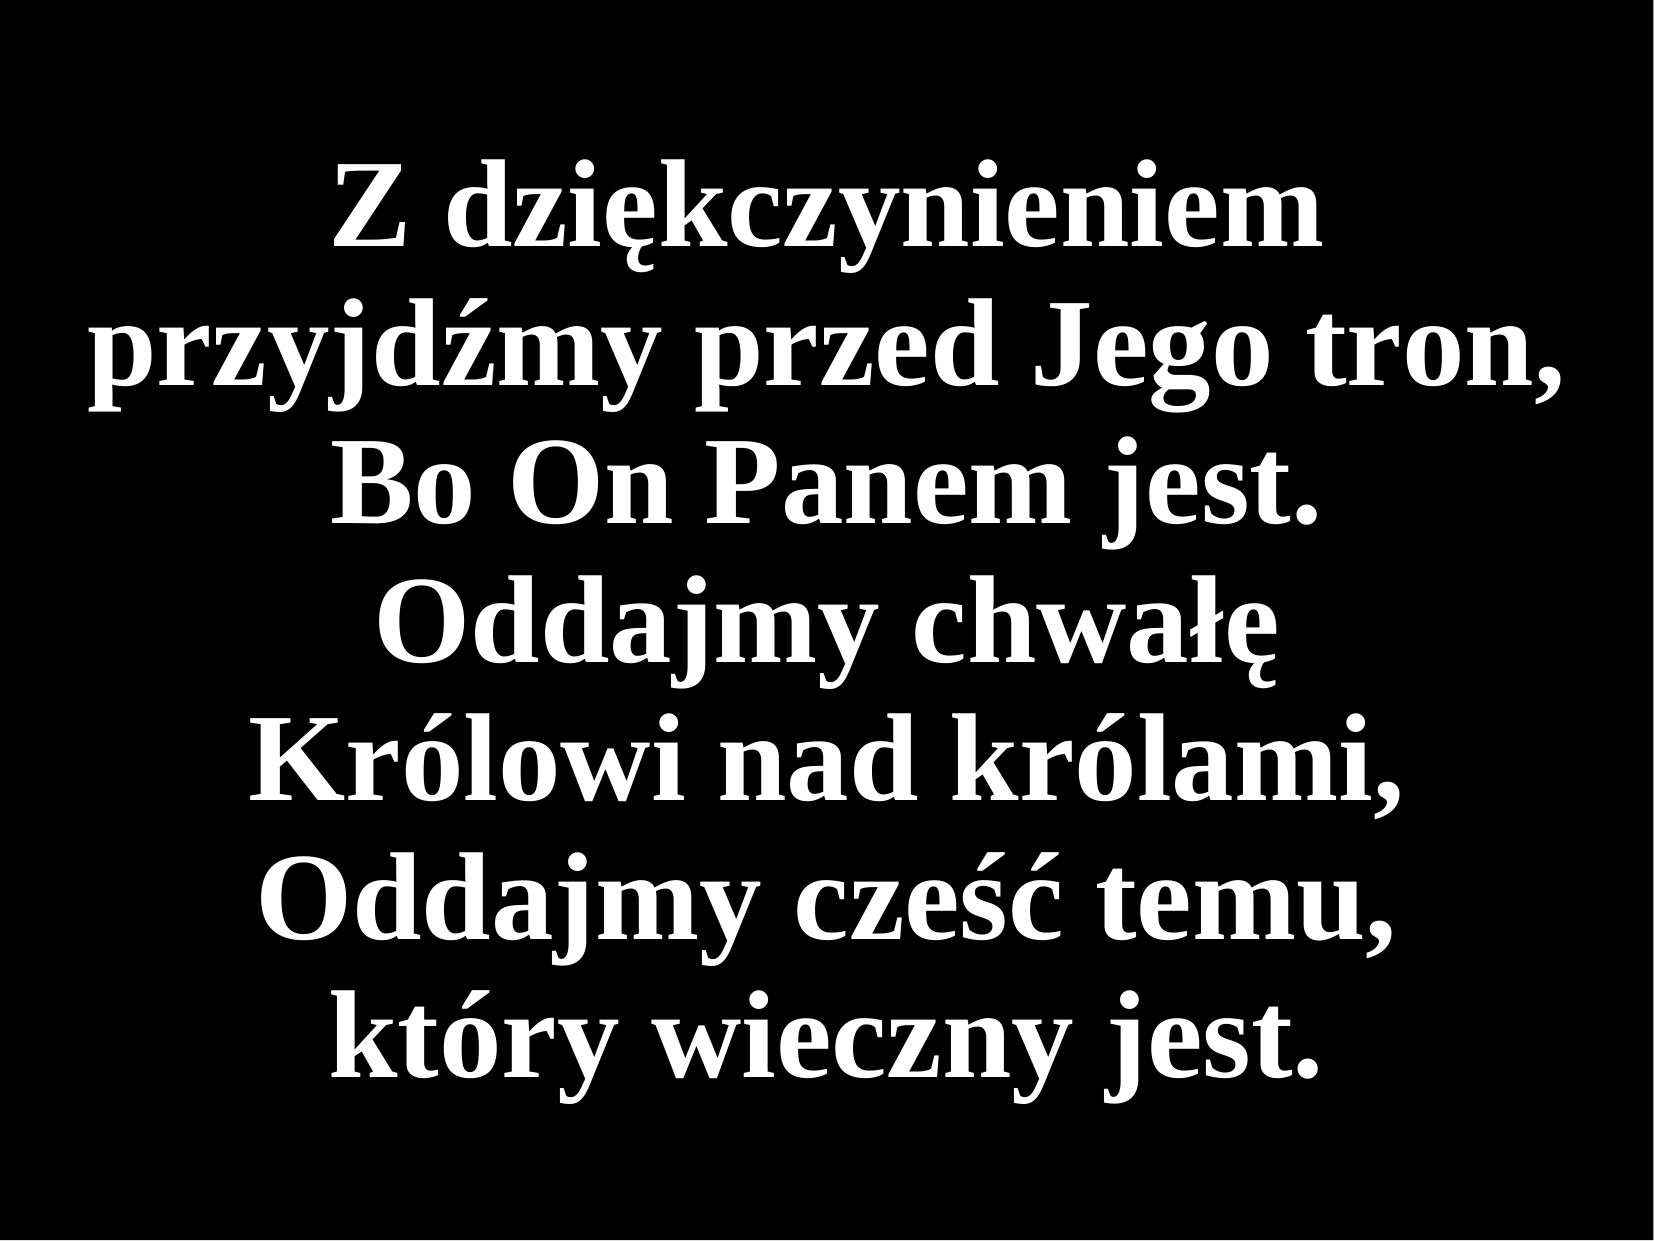

# Z dziękczynieniem przyjdźmy przed Jego tron, Bo On Panem jest. Oddajmy chwałę Królowi nad królami, Oddajmy cześć temu, który wieczny jest.